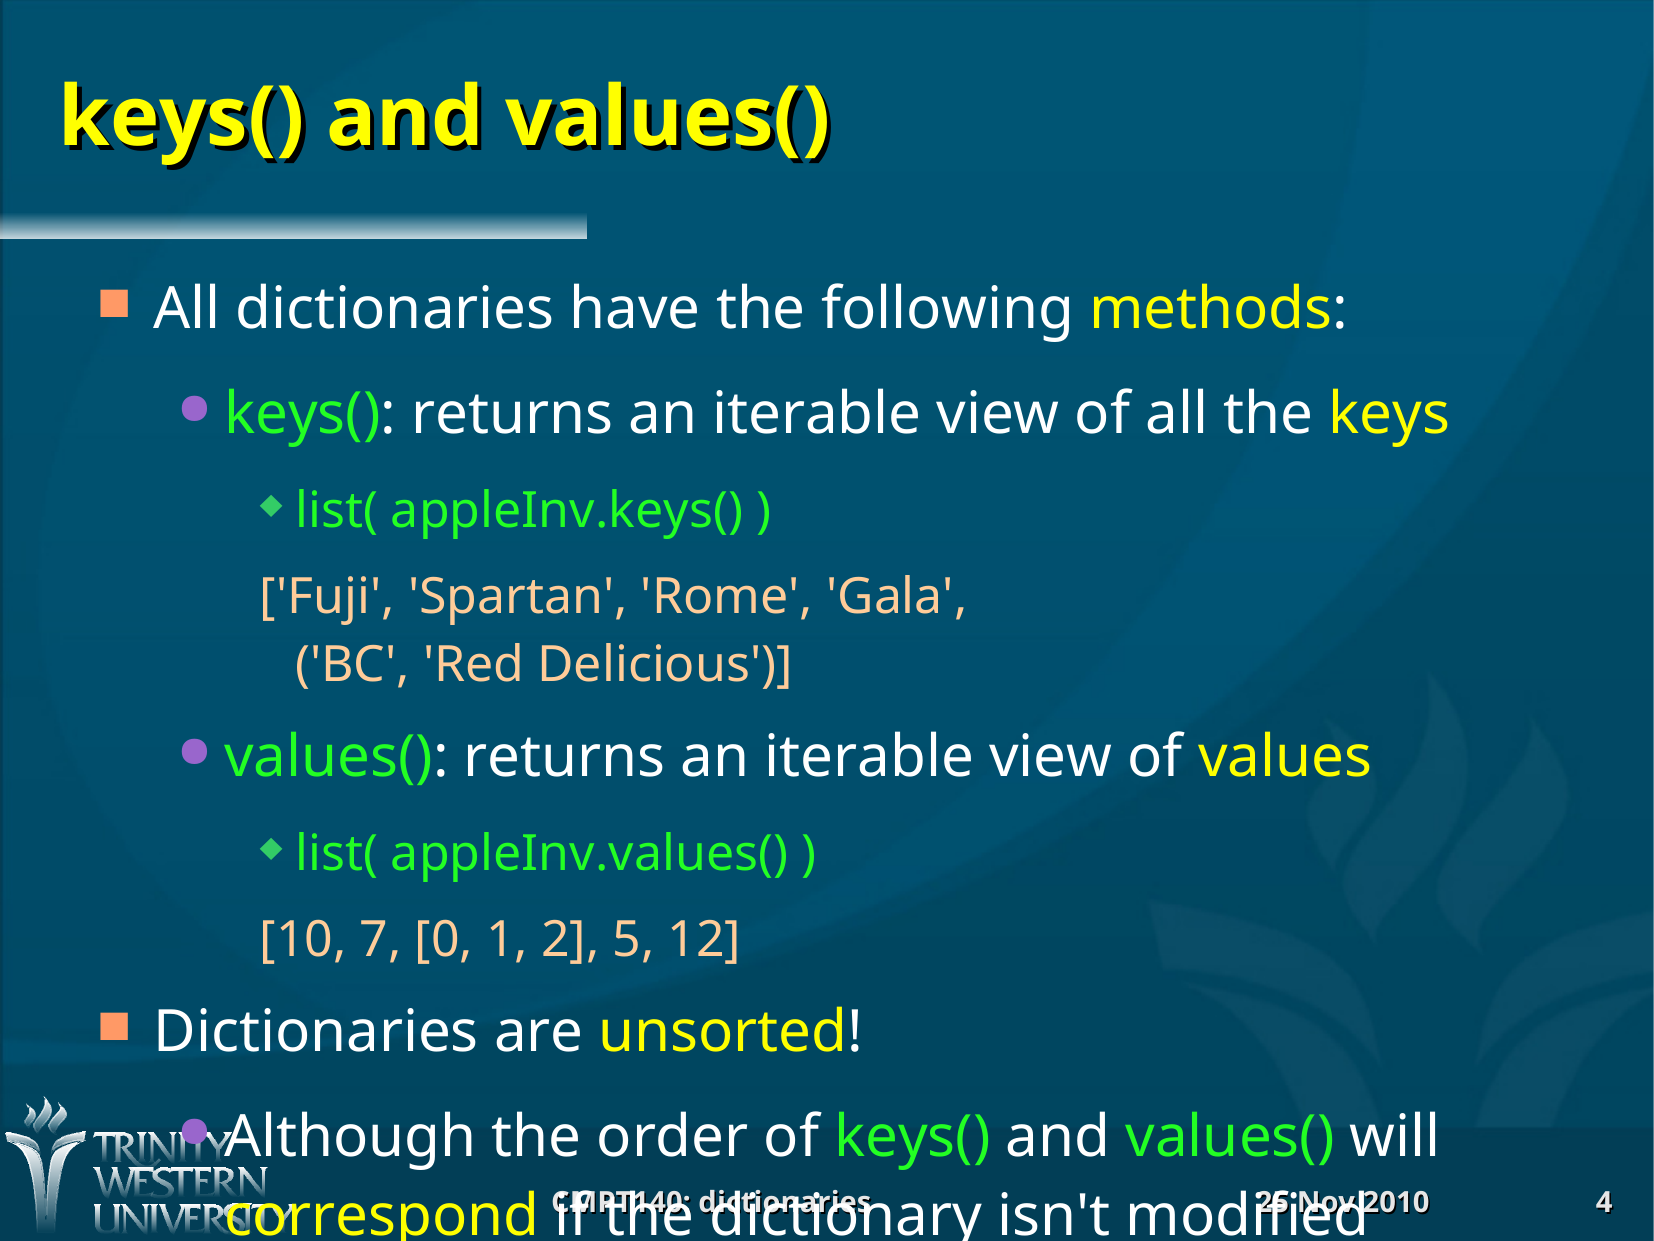

# keys() and values()
All dictionaries have the following methods:
keys(): returns an iterable view of all the keys
list( appleInv.keys() )
['Fuji', 'Spartan', 'Rome', 'Gala',
('BC', 'Red Delicious')]
values(): returns an iterable view of values
list( appleInv.values() )
[10, 7, [0, 1, 2], 5, 12]
Dictionaries are unsorted!
Although the order of keys() and values() will correspond if the dictionary isn't modified
CMPT140: dictionaries
25 Nov 2010
4